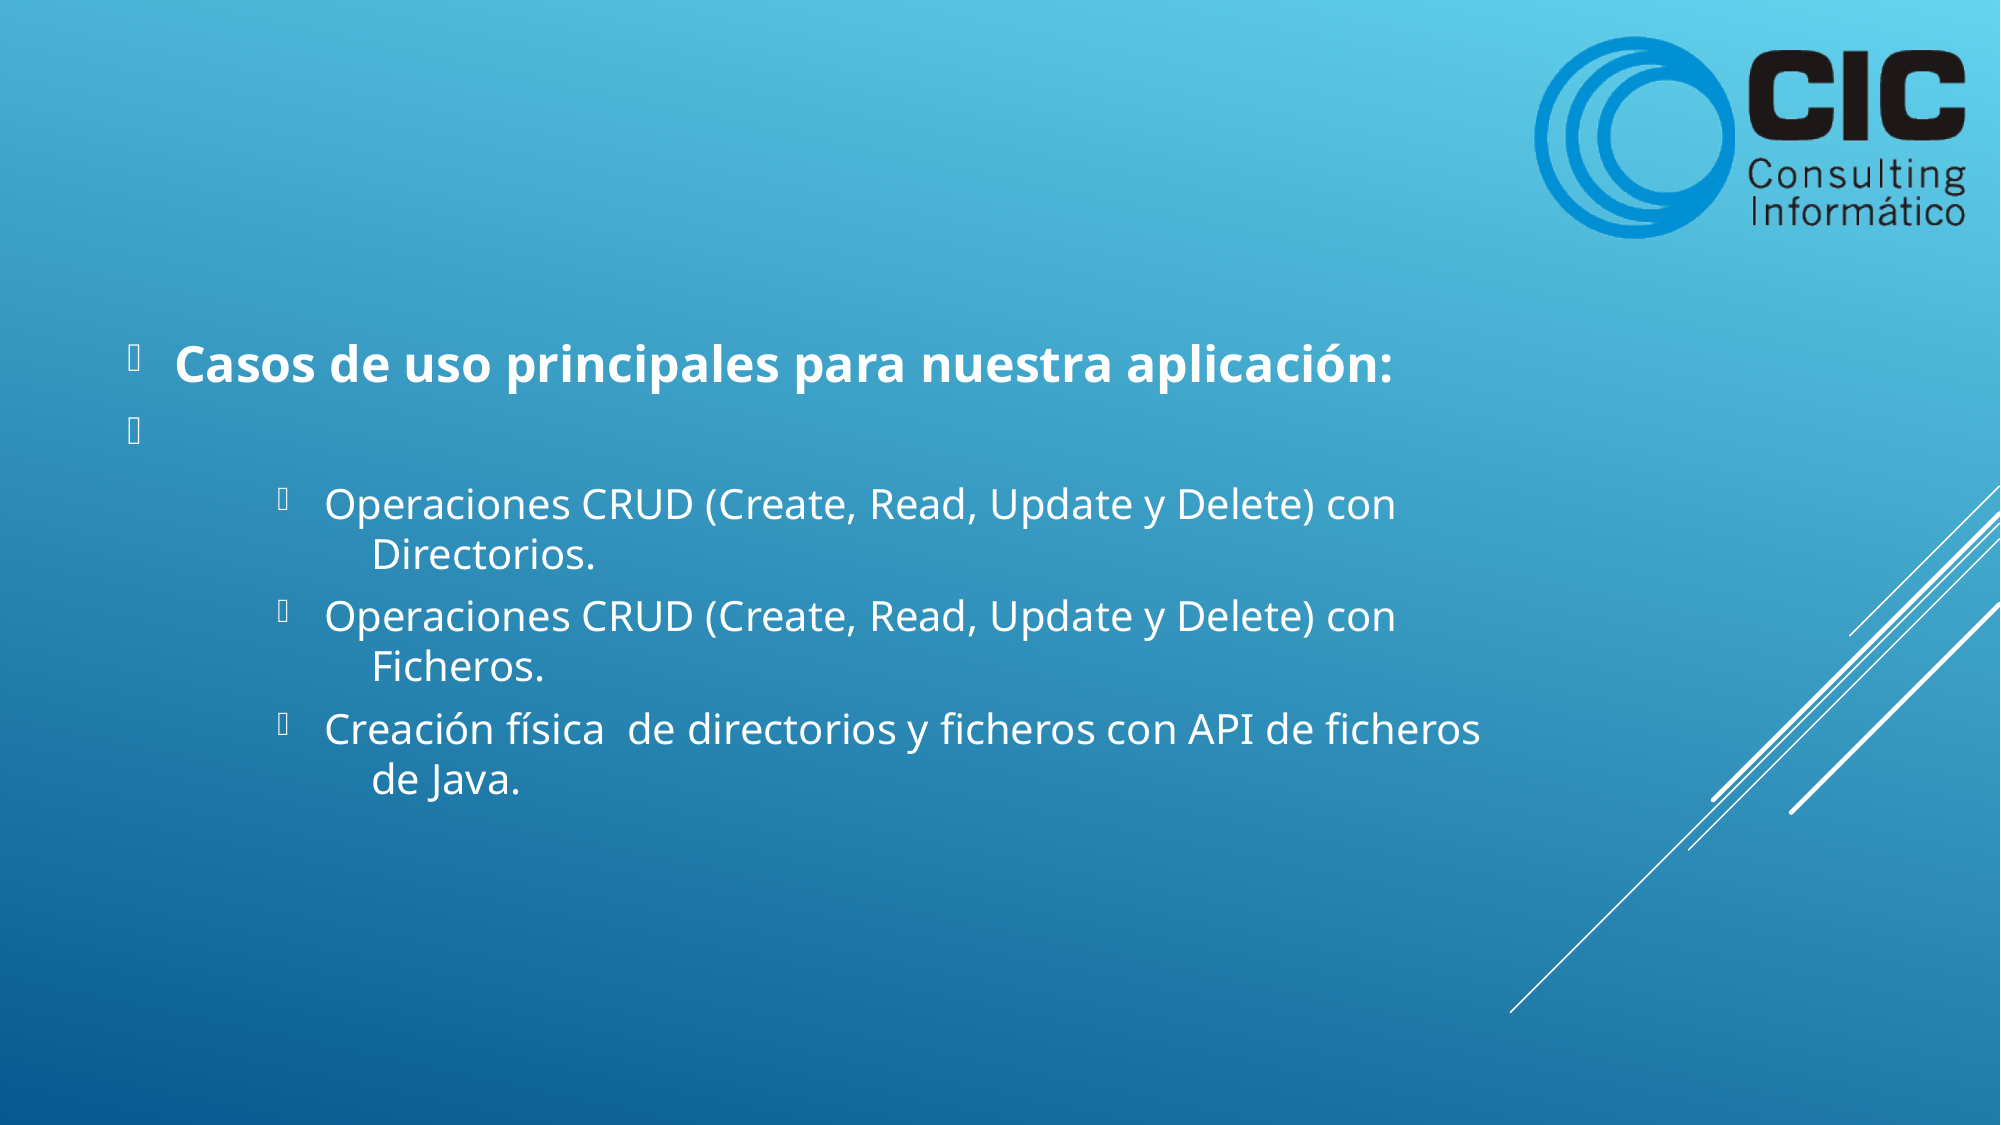

# Casos de uso principales para nuestra aplicación:
Operaciones CRUD (Create, Read, Update y Delete) con Directorios.
Operaciones CRUD (Create, Read, Update y Delete) con Ficheros.
Creación física de directorios y ficheros con API de ficheros de Java.